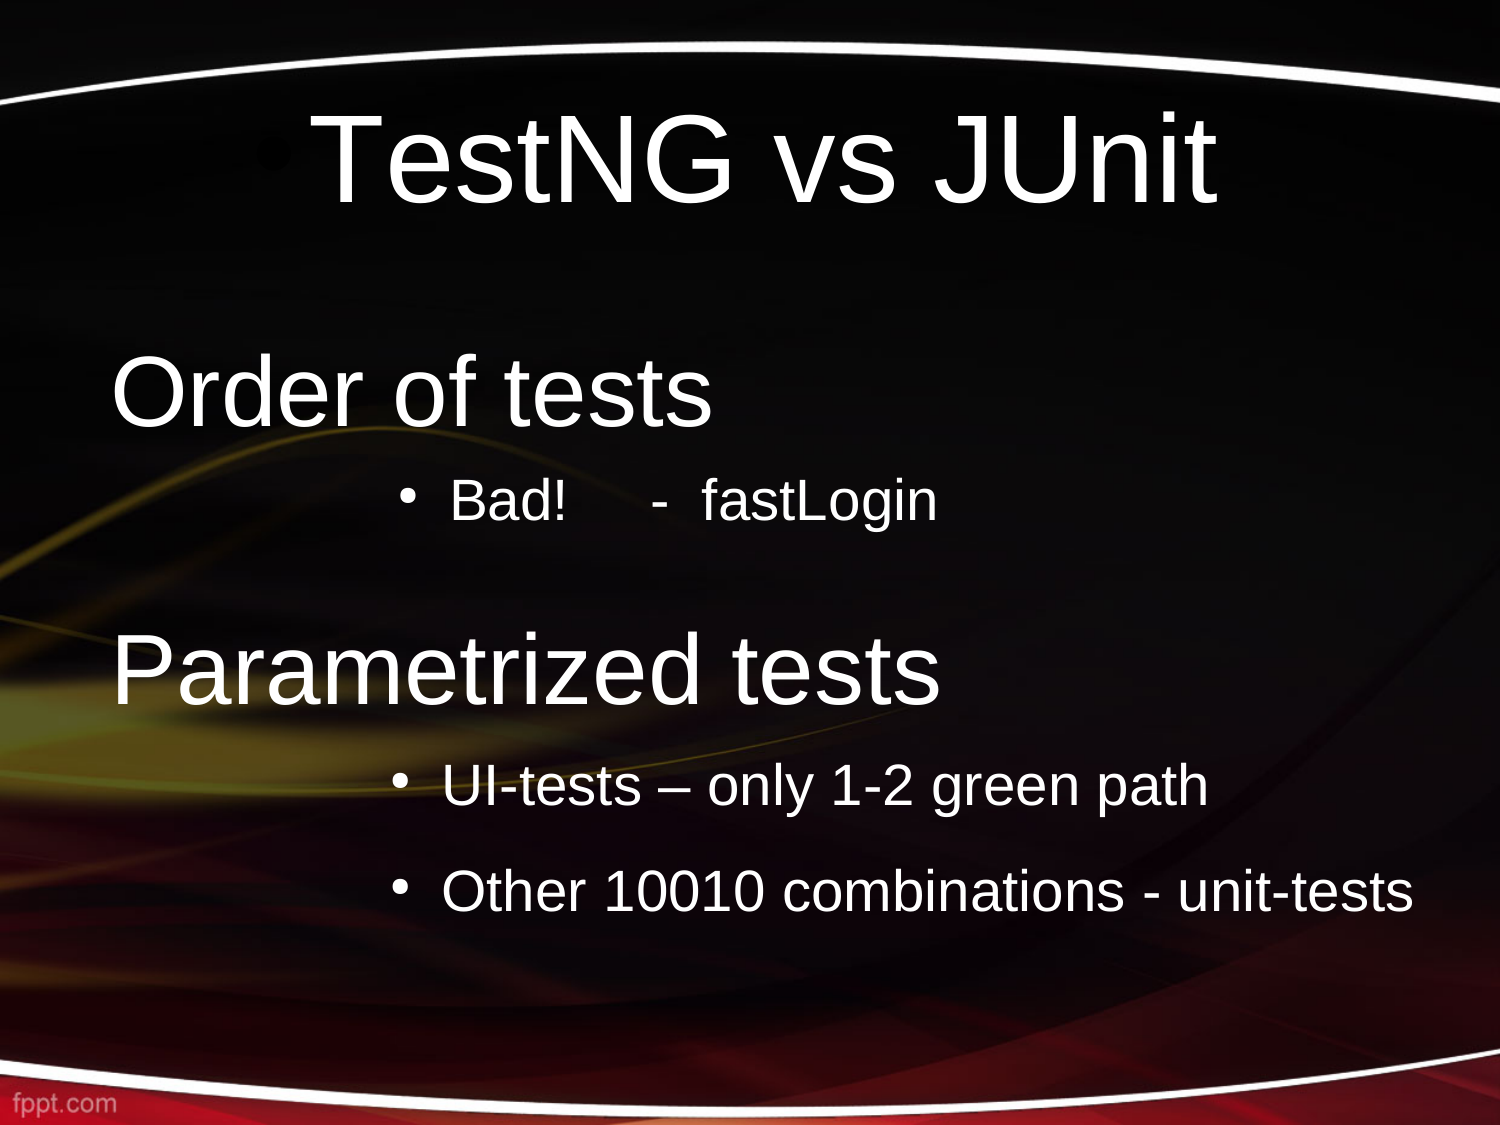

# TestNG vs JUnit
Order of tests
 Bad! - fastLogin
Parametrized tests
 UI-tests – only 1-2 green path
 Other 10010 combinations - unit-tests